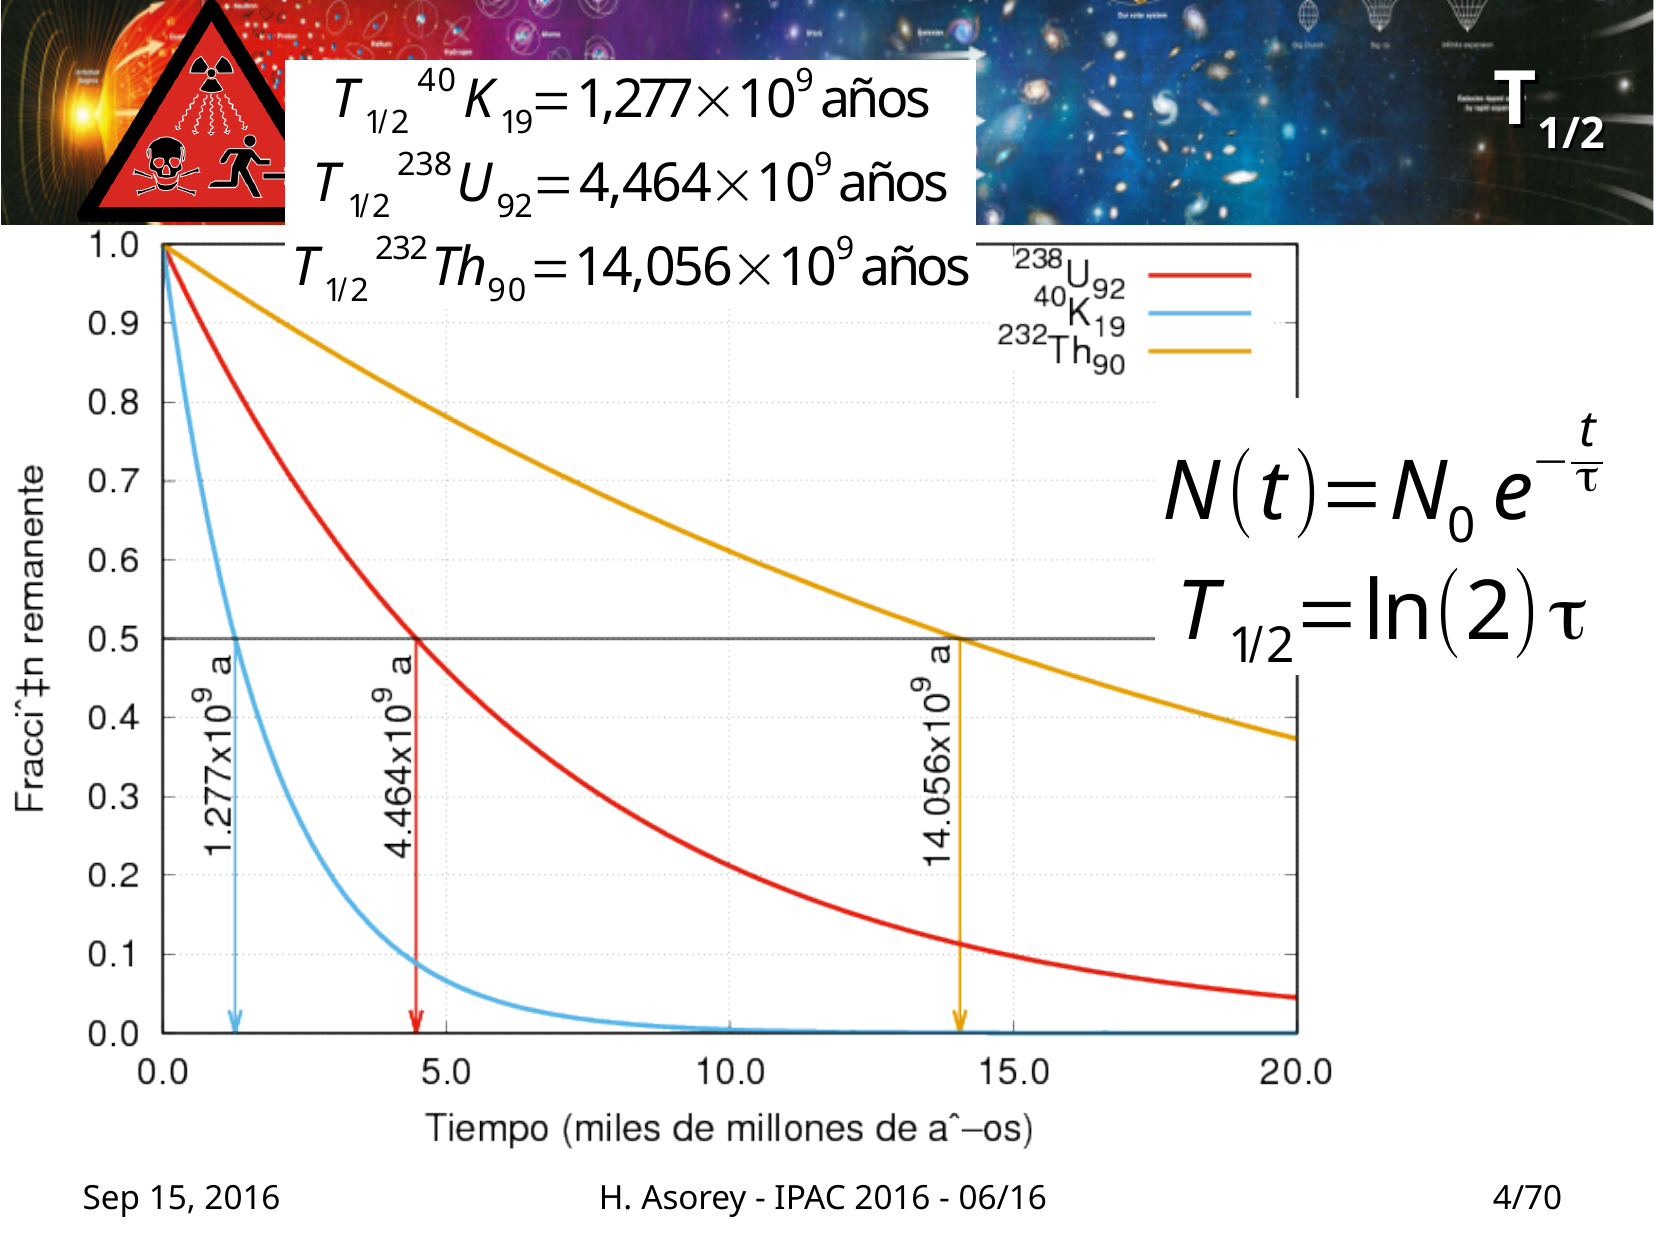

# T1/2
Sep 15, 2016
H. Asorey - IPAC 2016 - 06/16
4